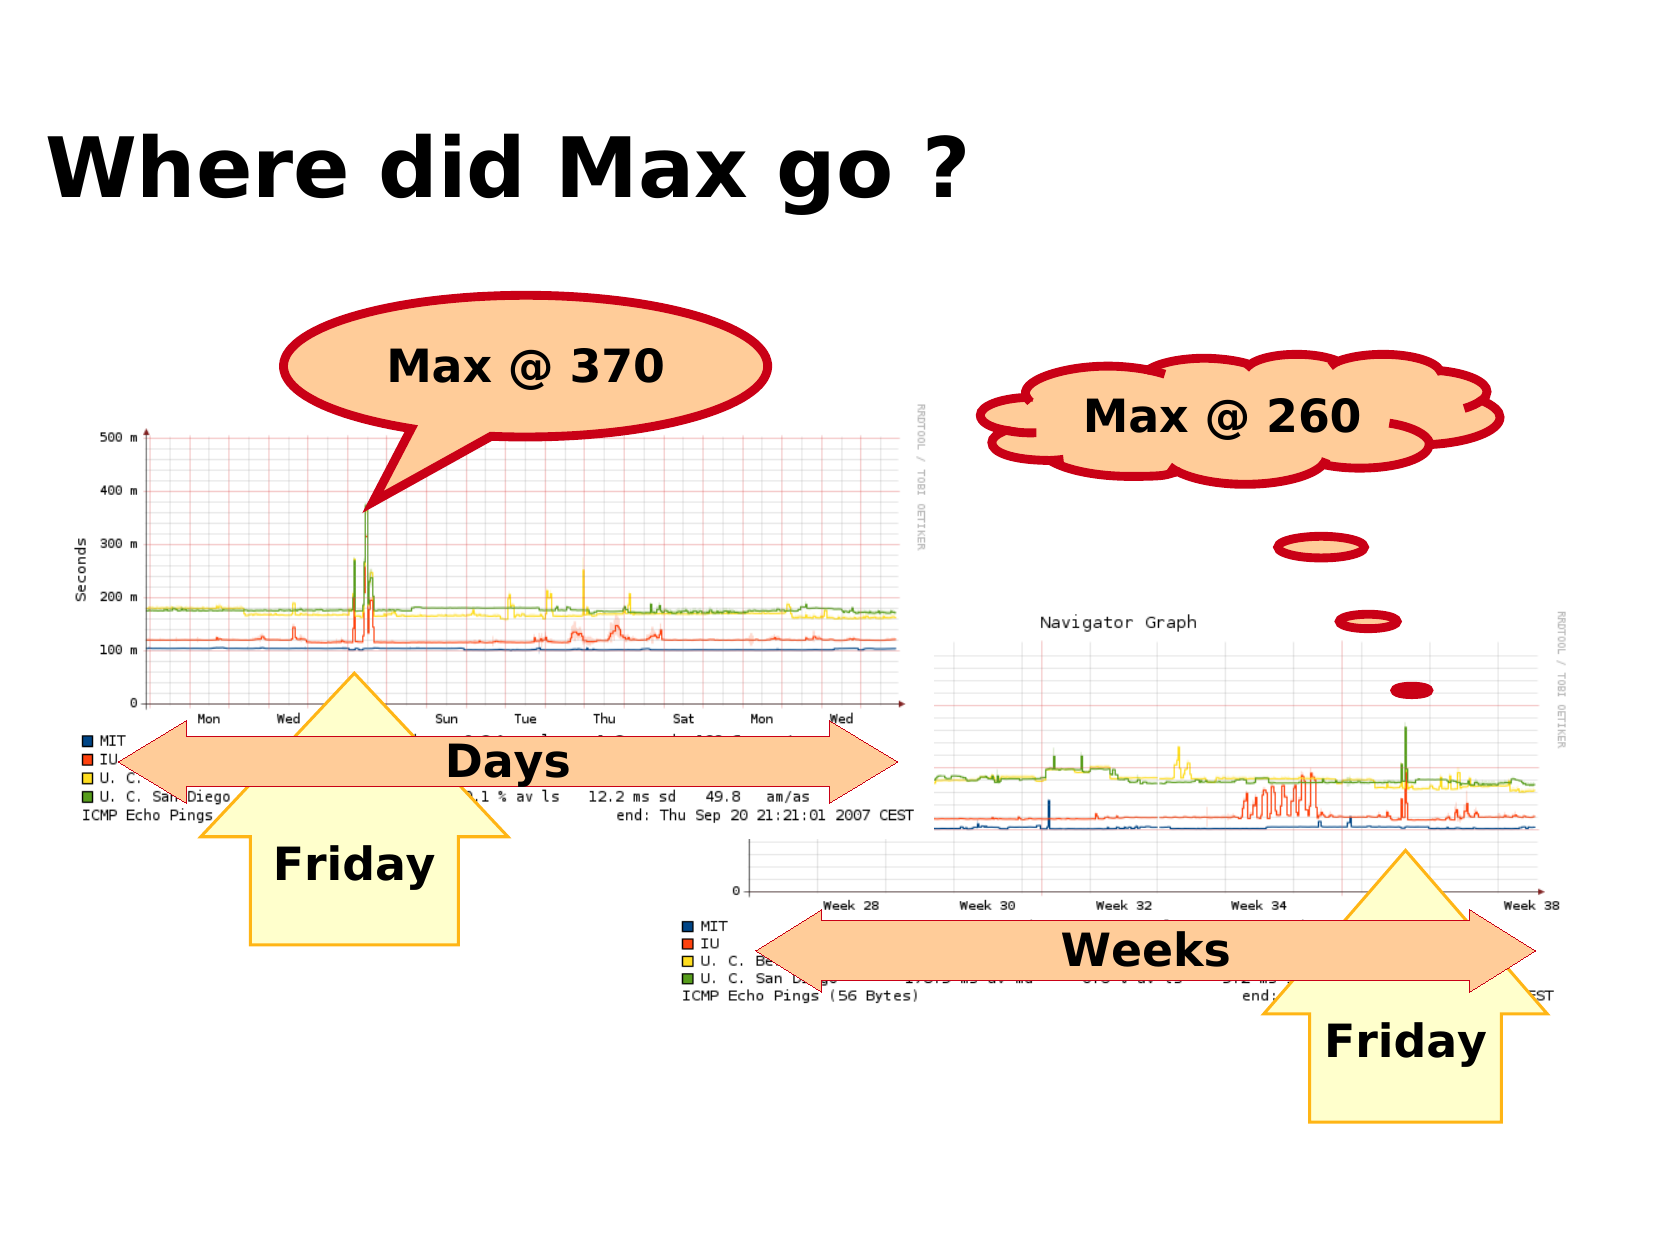

# Where did Max go ?
Max @ 370
Max @ 260
Friday
Days
Friday
Weeks